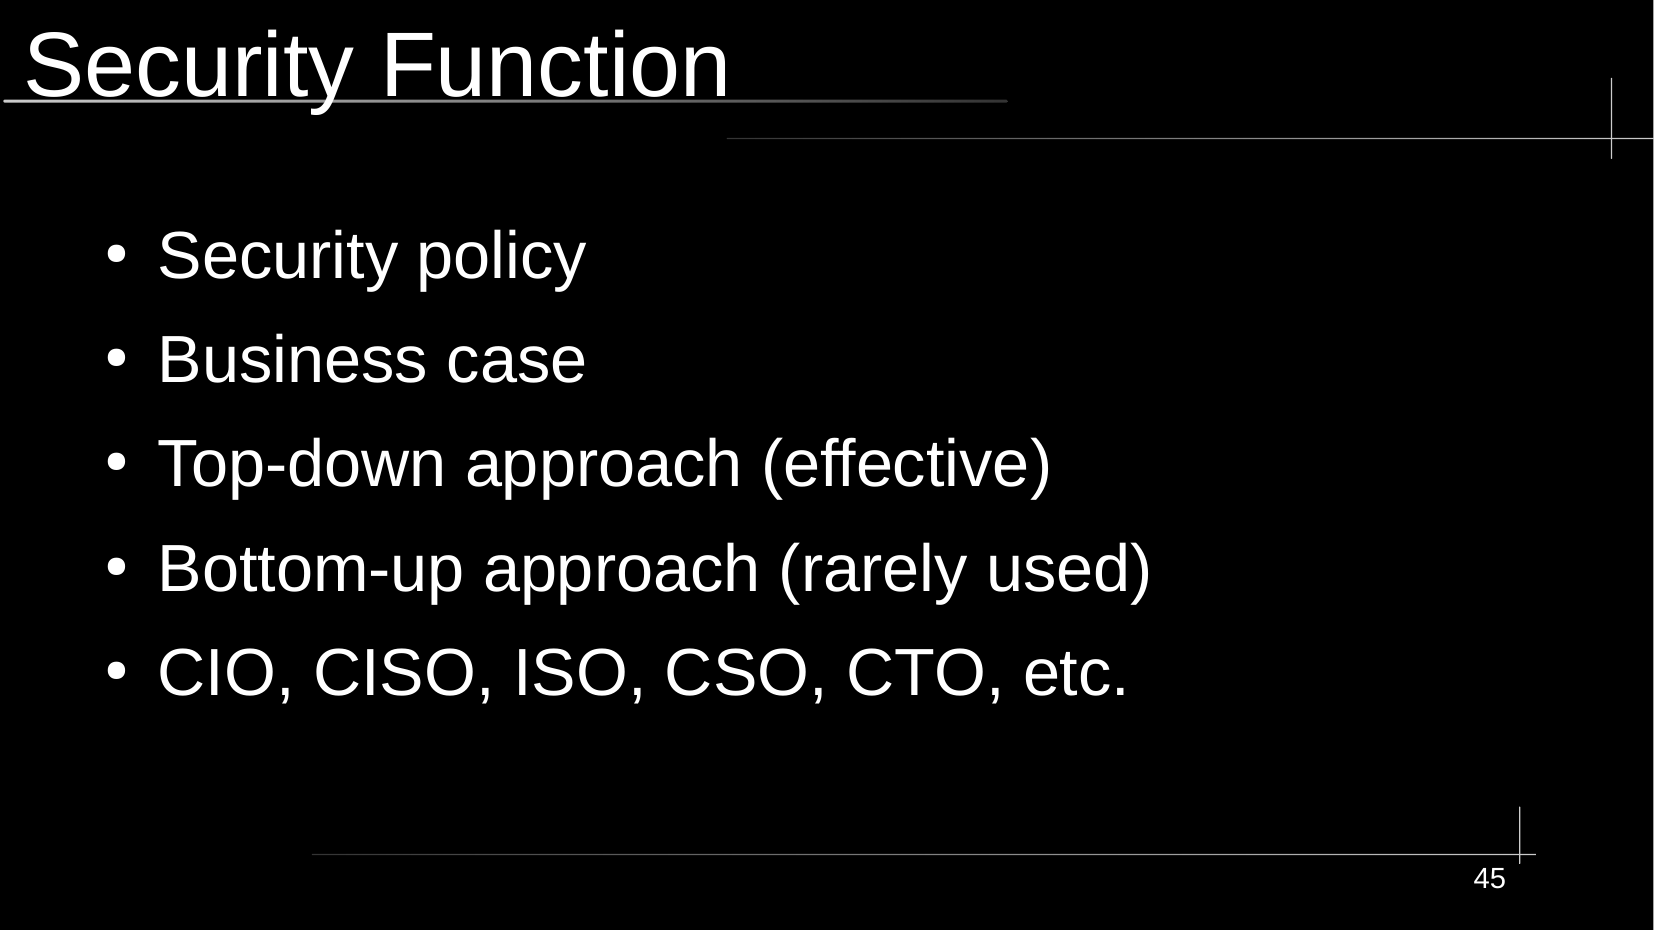

# Security Function
Security policy
Business case
Top-down approach (effective)
Bottom-up approach (rarely used)
CIO, CISO, ISO, CSO, CTO, etc.
45